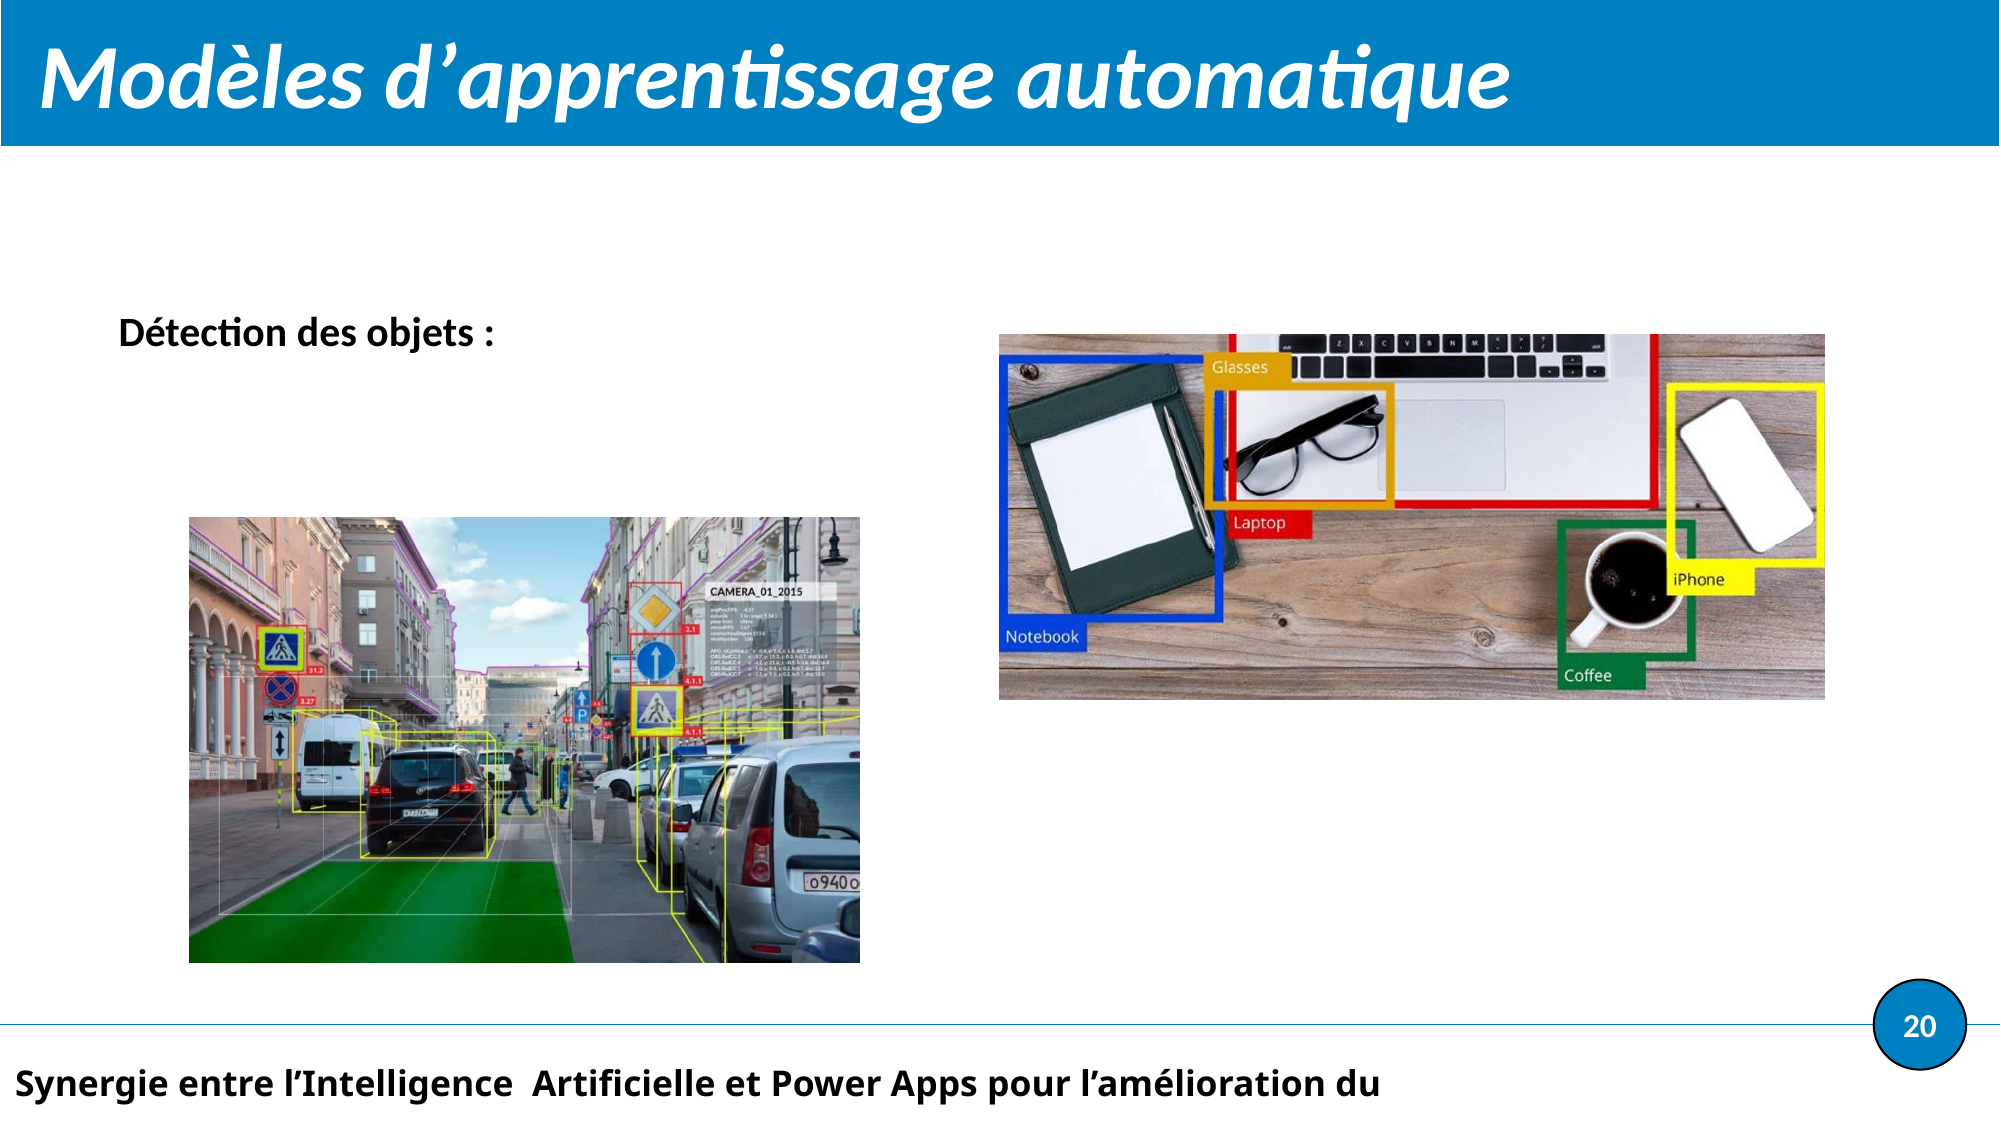

Modèles d’apprentissage automatique
Détection des objets :
20
Synergie entre l’Intelligence Artificielle et Power Apps pour l’amélioration du processus de recrutement